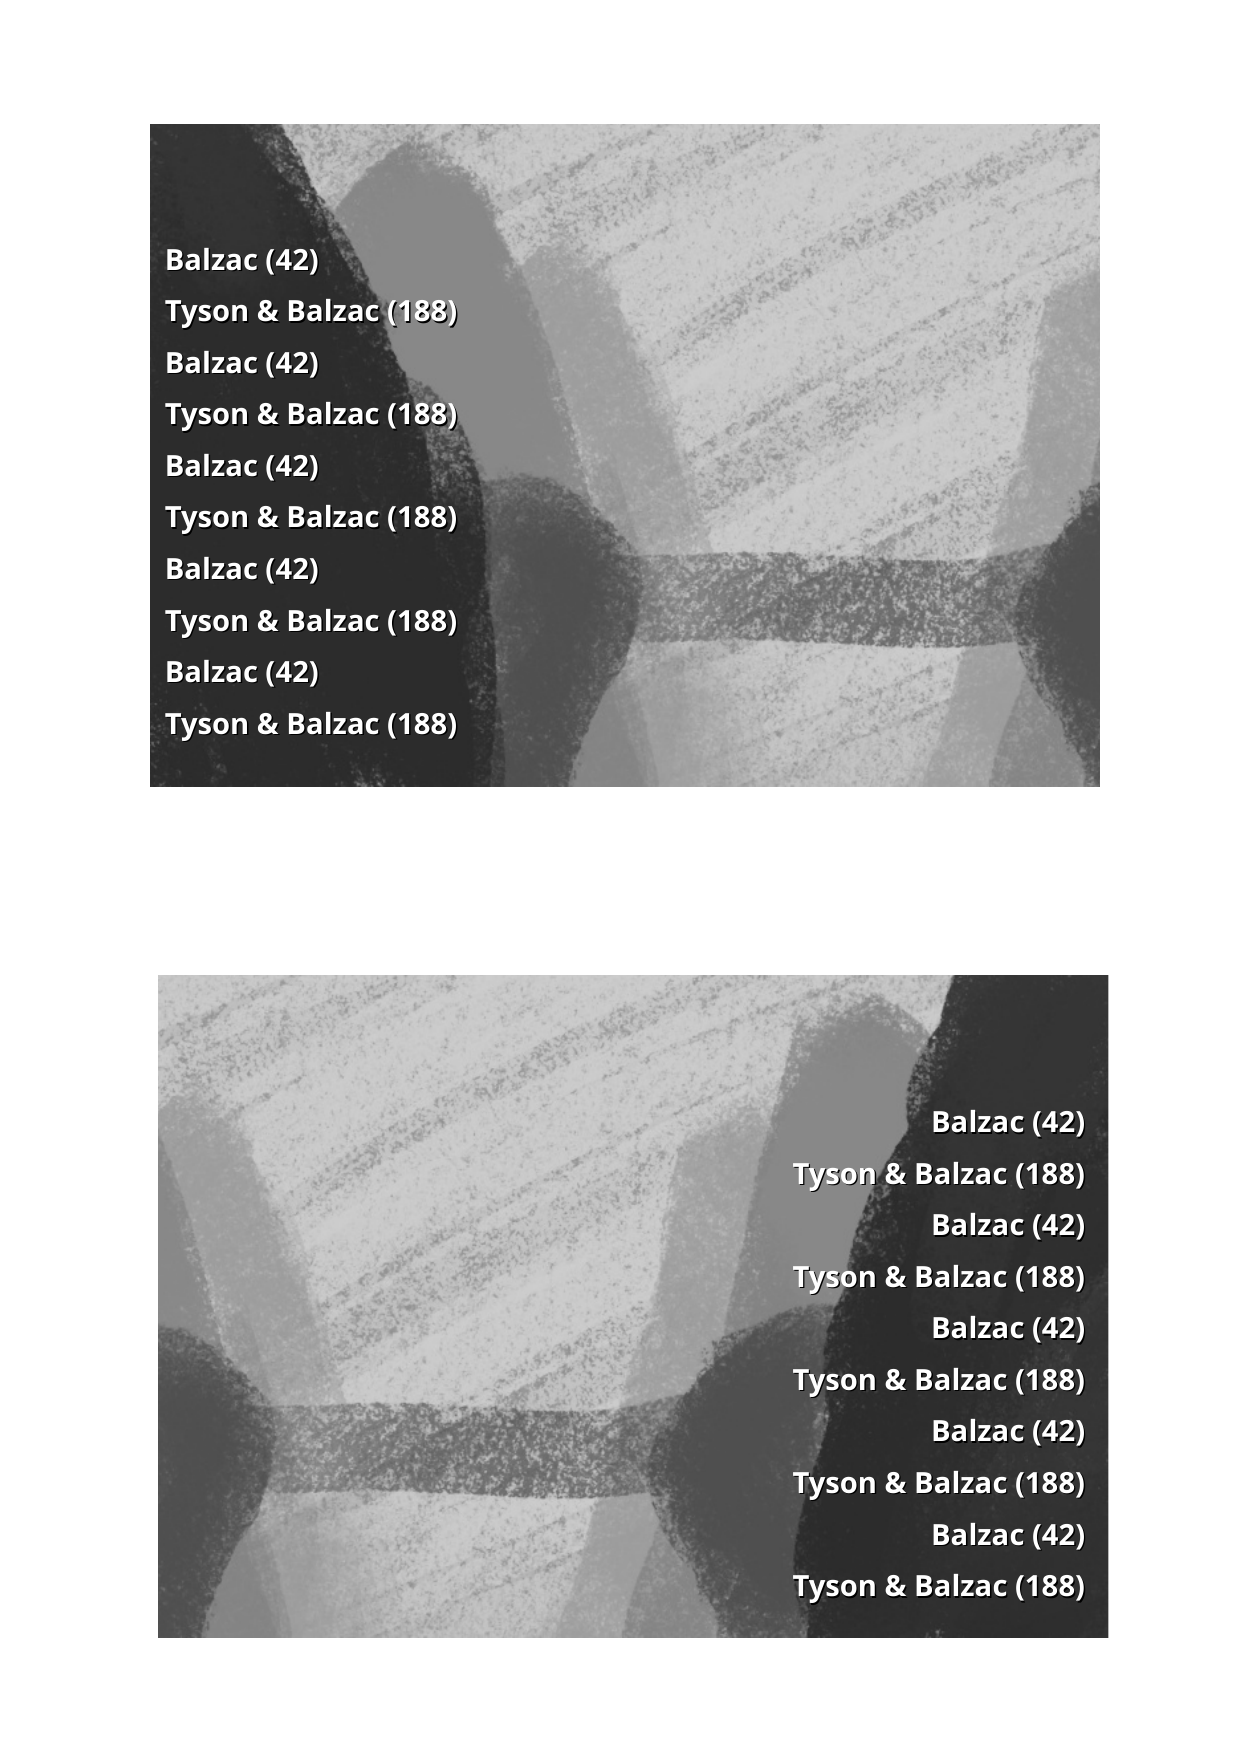

Balzac (42)
Tyson & Balzac (188)
Balzac (42)
Tyson & Balzac (188)
Balzac (42)
Tyson & Balzac (188)
Balzac (42)
Tyson & Balzac (188)
Balzac (42)
Tyson & Balzac (188)
Balzac (42)
Tyson & Balzac (188)
Balzac (42)
Tyson & Balzac (188)
Balzac (42)
Tyson & Balzac (188)
Balzac (42)
Tyson & Balzac (188)
Balzac (42)
Tyson & Balzac (188)